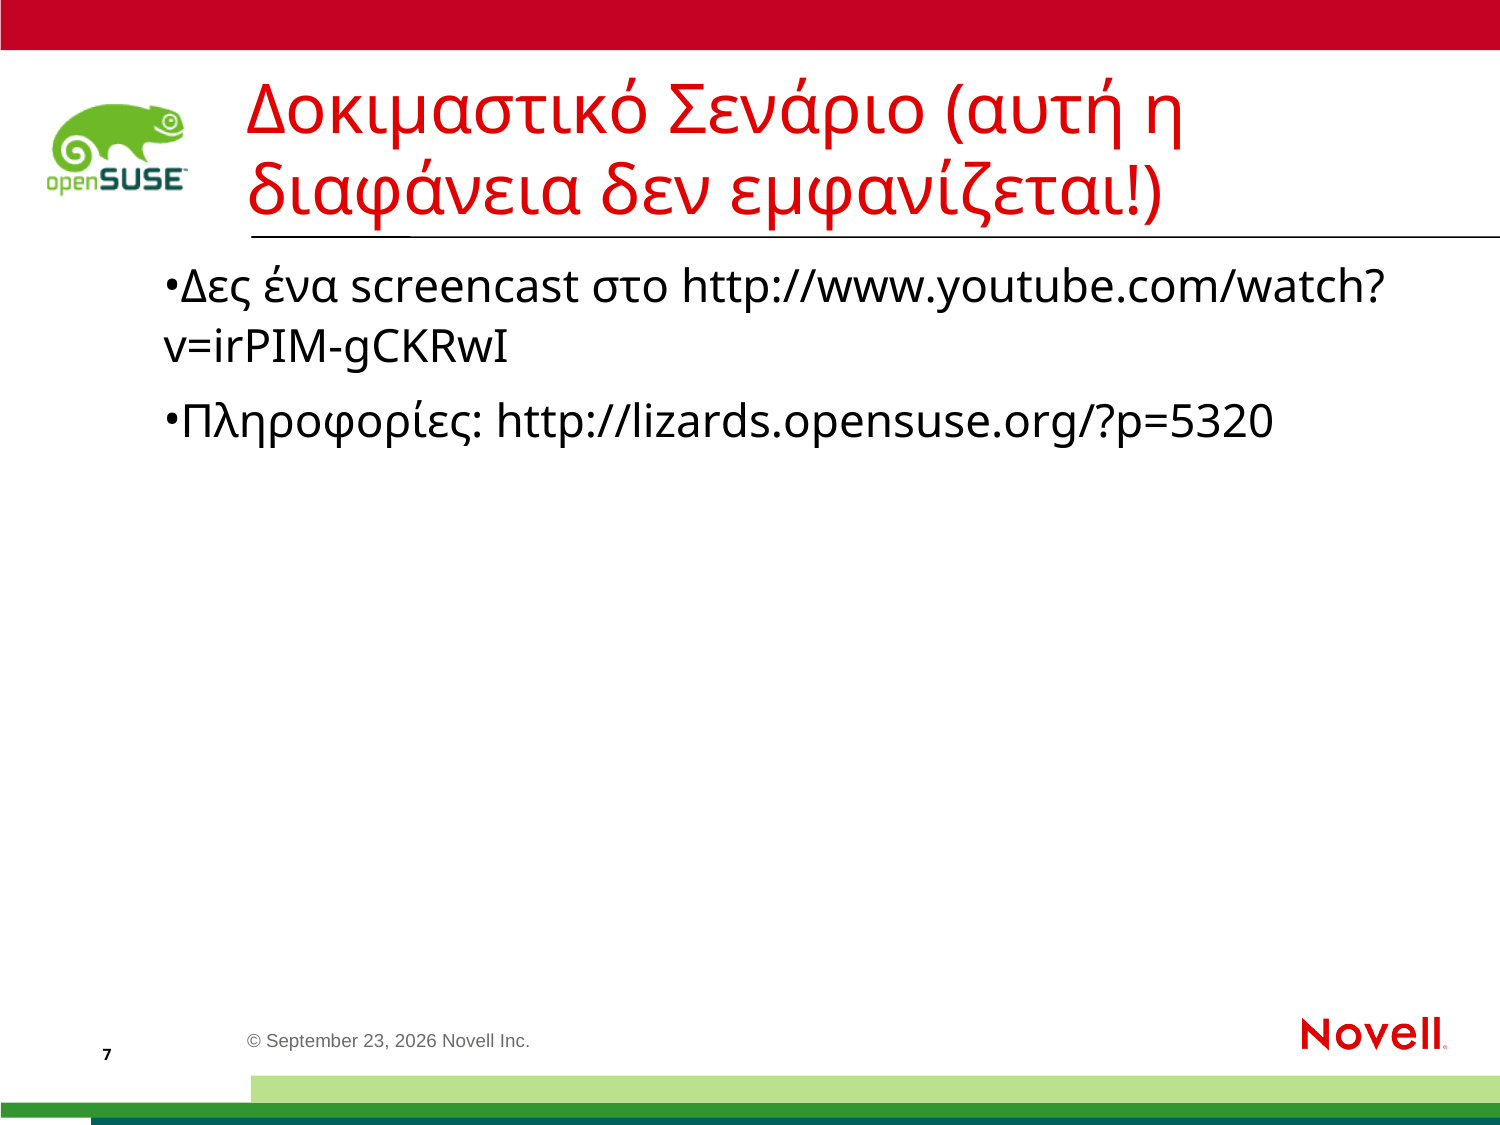

# Δοκιμαστικό Σενάριο (αυτή η διαφάνεια δεν εμφανίζεται!)
Δες ένα screencast στο http://www.youtube.com/watch?v=irPIM-gCKRwI
Πληροφορίες: http://lizards.opensuse.org/?p=5320